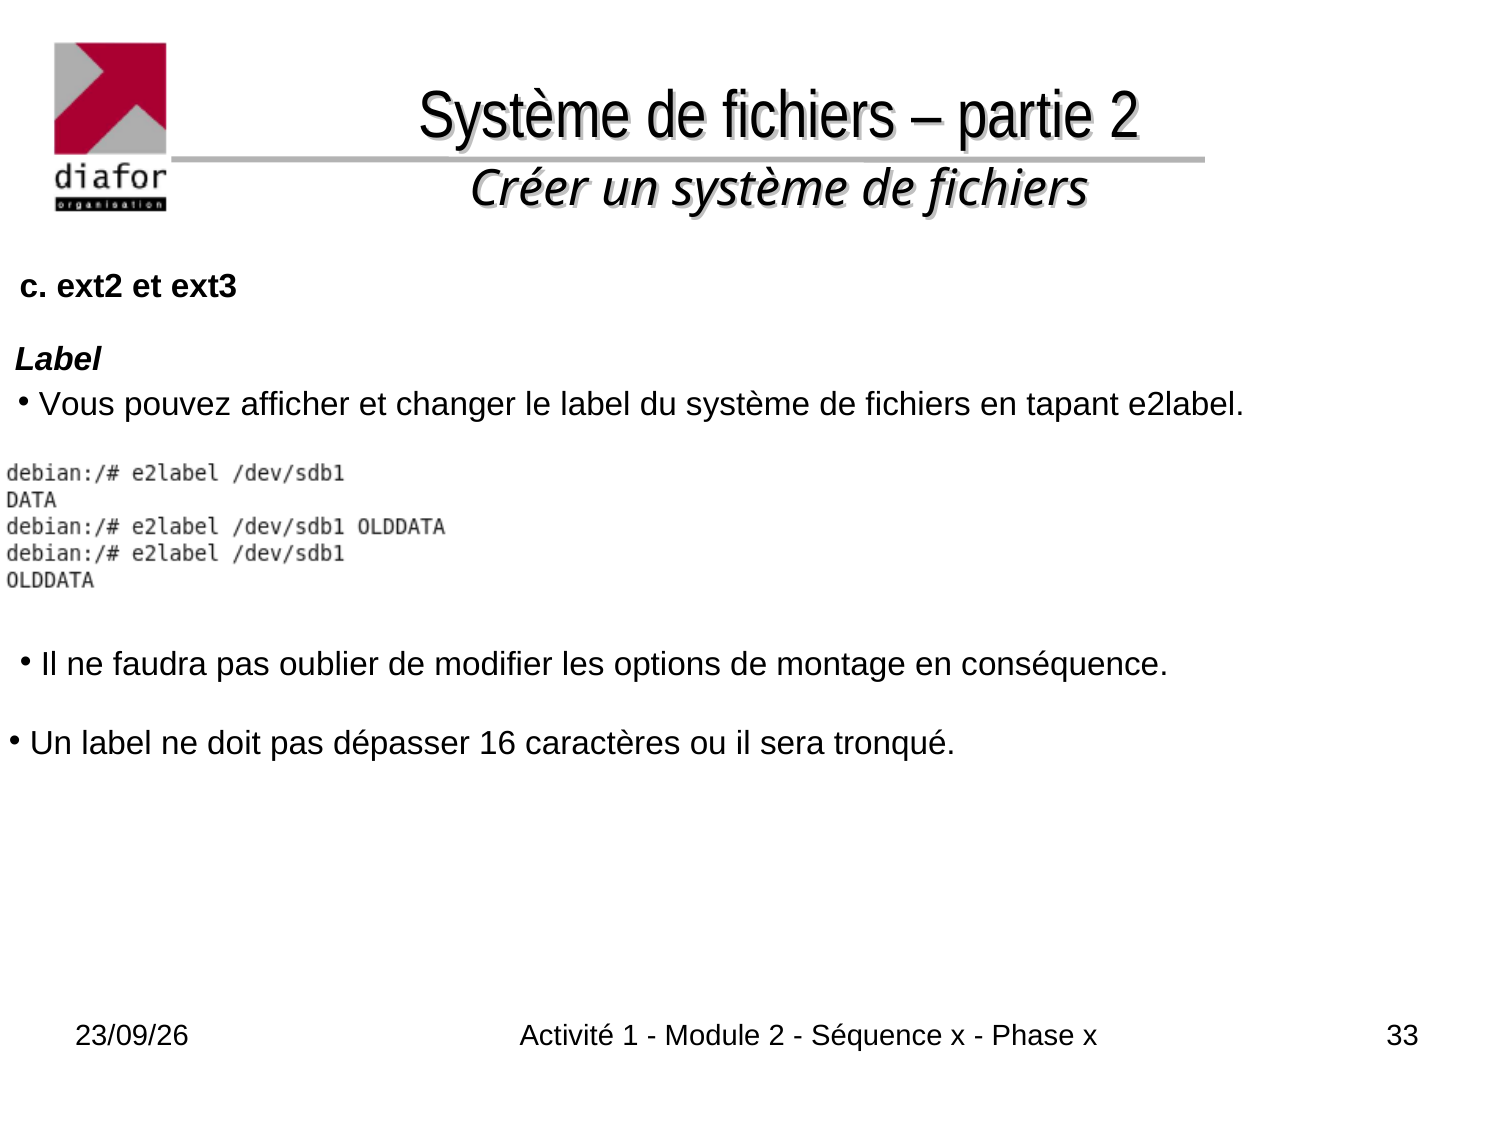

# Système de fichiers – partie 2 Créer un système de fichiers
c. ext2 et ext3
Label
 Vous pouvez afficher et changer le label du système de fichiers en tapant e2label.
 Il ne faudra pas oublier de modifier les options de montage en conséquence.
 Un label ne doit pas dépasser 16 caractères ou il sera tronqué.
Activité 1 - Module 2 - Séquence x - Phase x
33